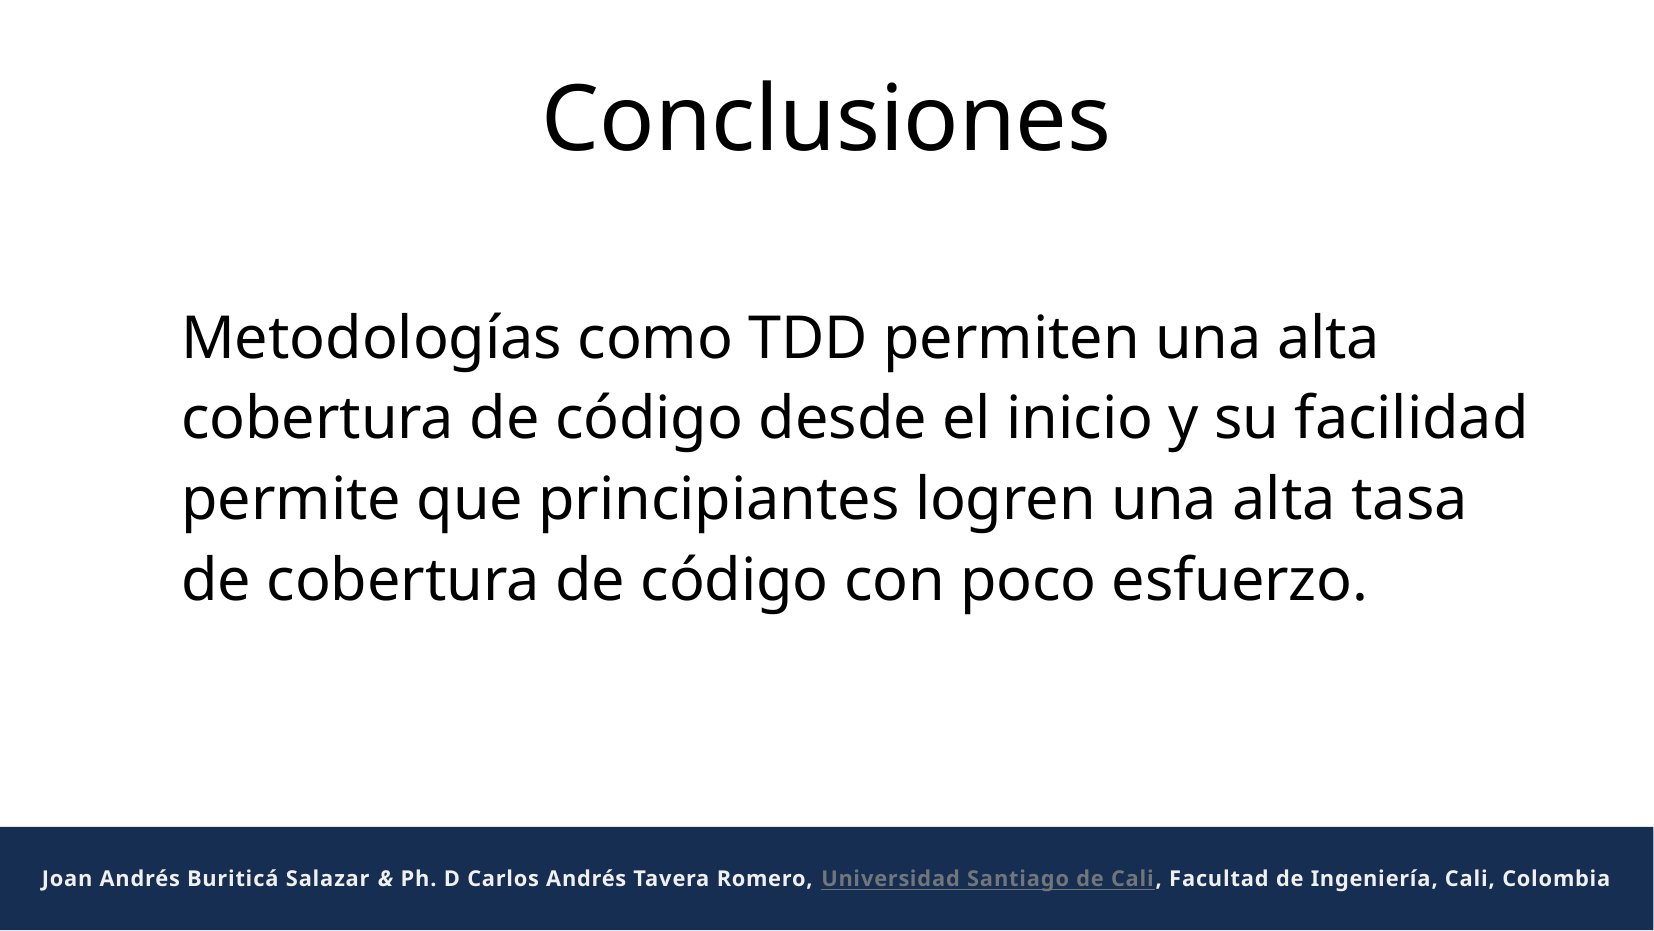

Conclusiones
# Metodologías como TDD permiten una alta cobertura de código desde el inicio y su facilidad permite que principiantes logren una alta tasa de cobertura de código con poco esfuerzo.